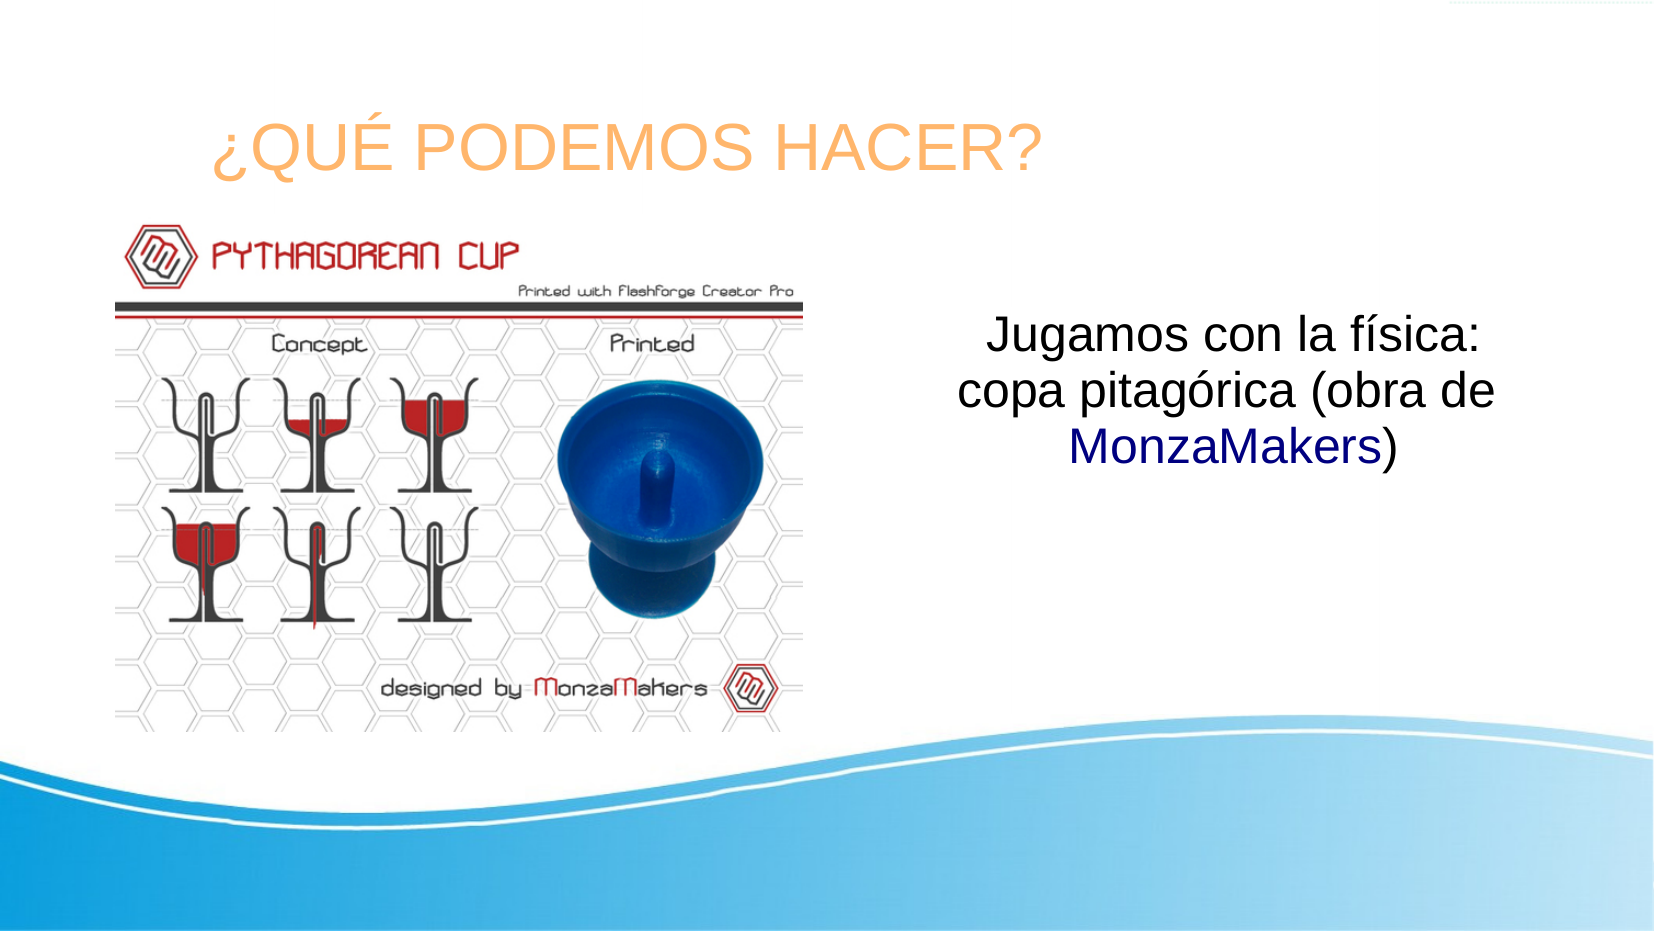

# Jugamos con la física: copa pitagórica (obra de MonzaMakers)
¿QUÉ PODEMOS HACER?